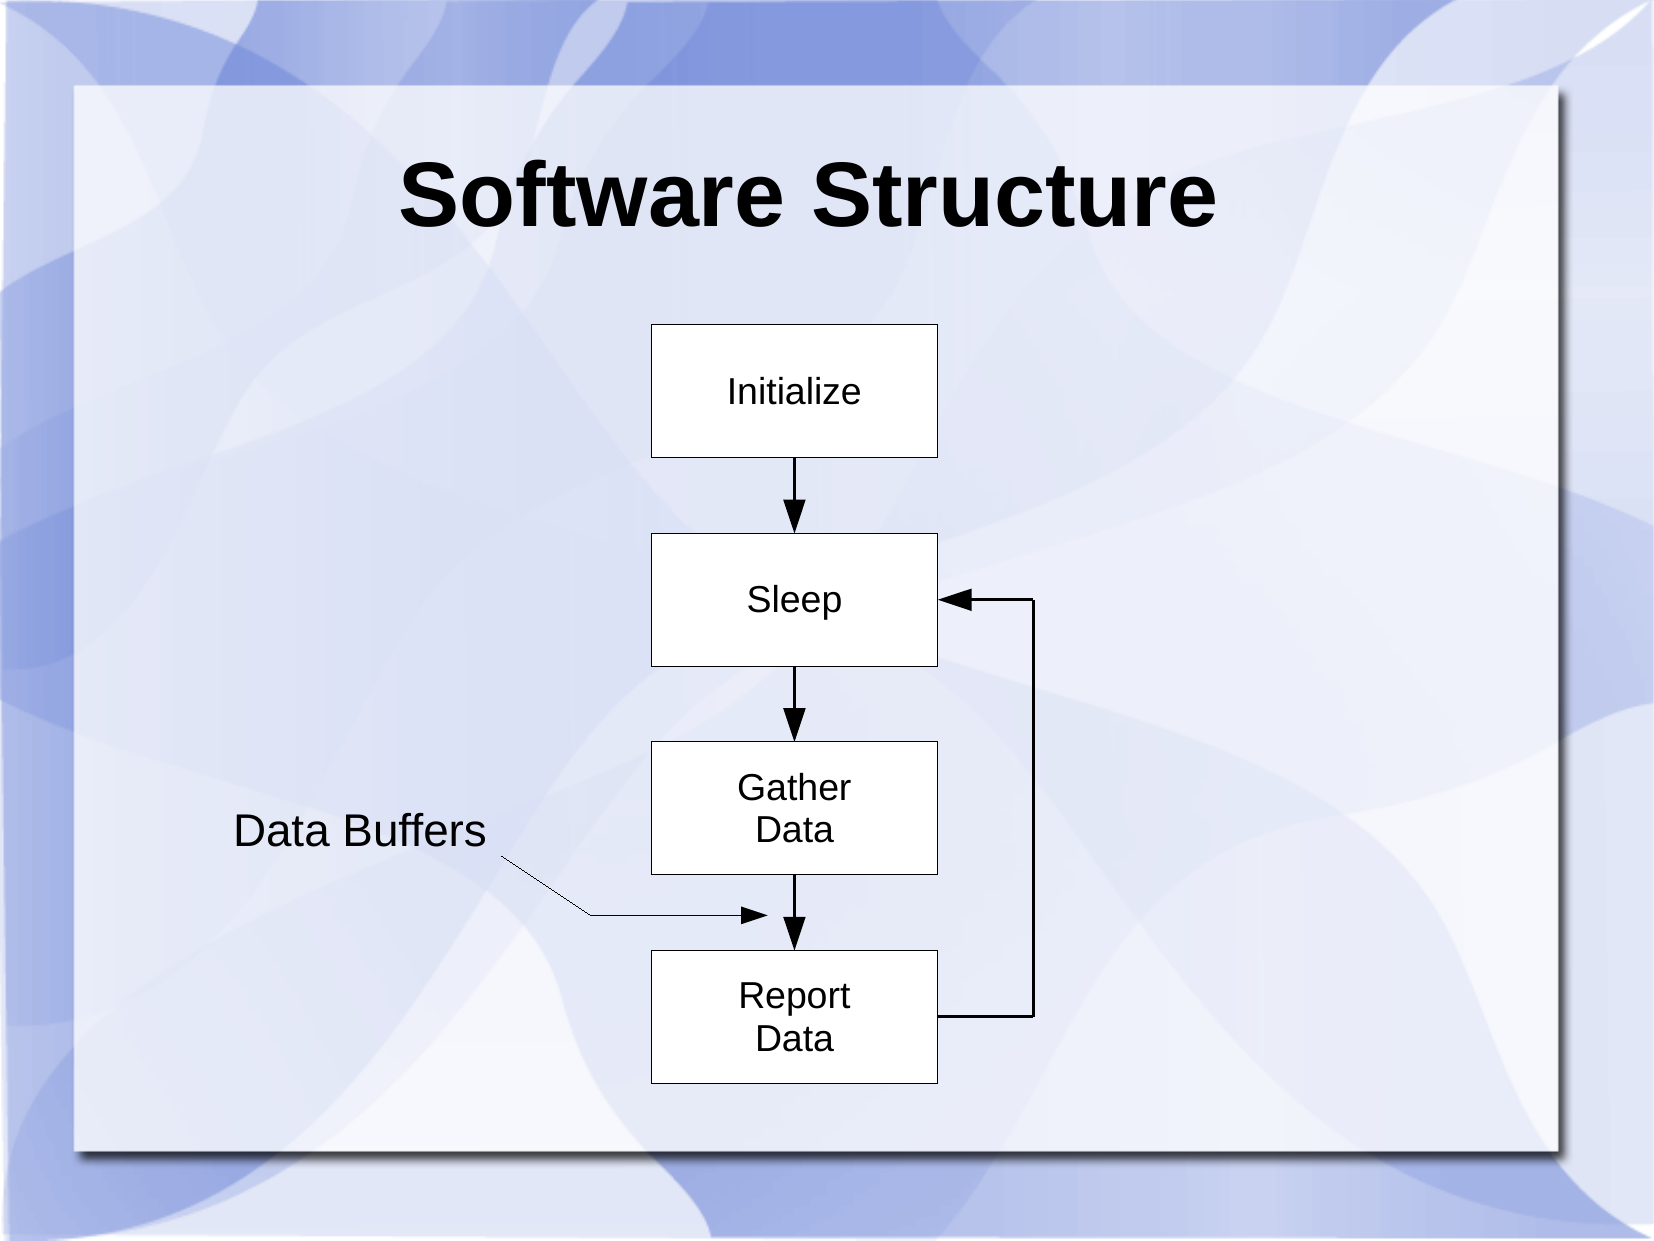

# Software Structure
Initialize
Sleep
Gather
Data
Data Buffers
Report
Data